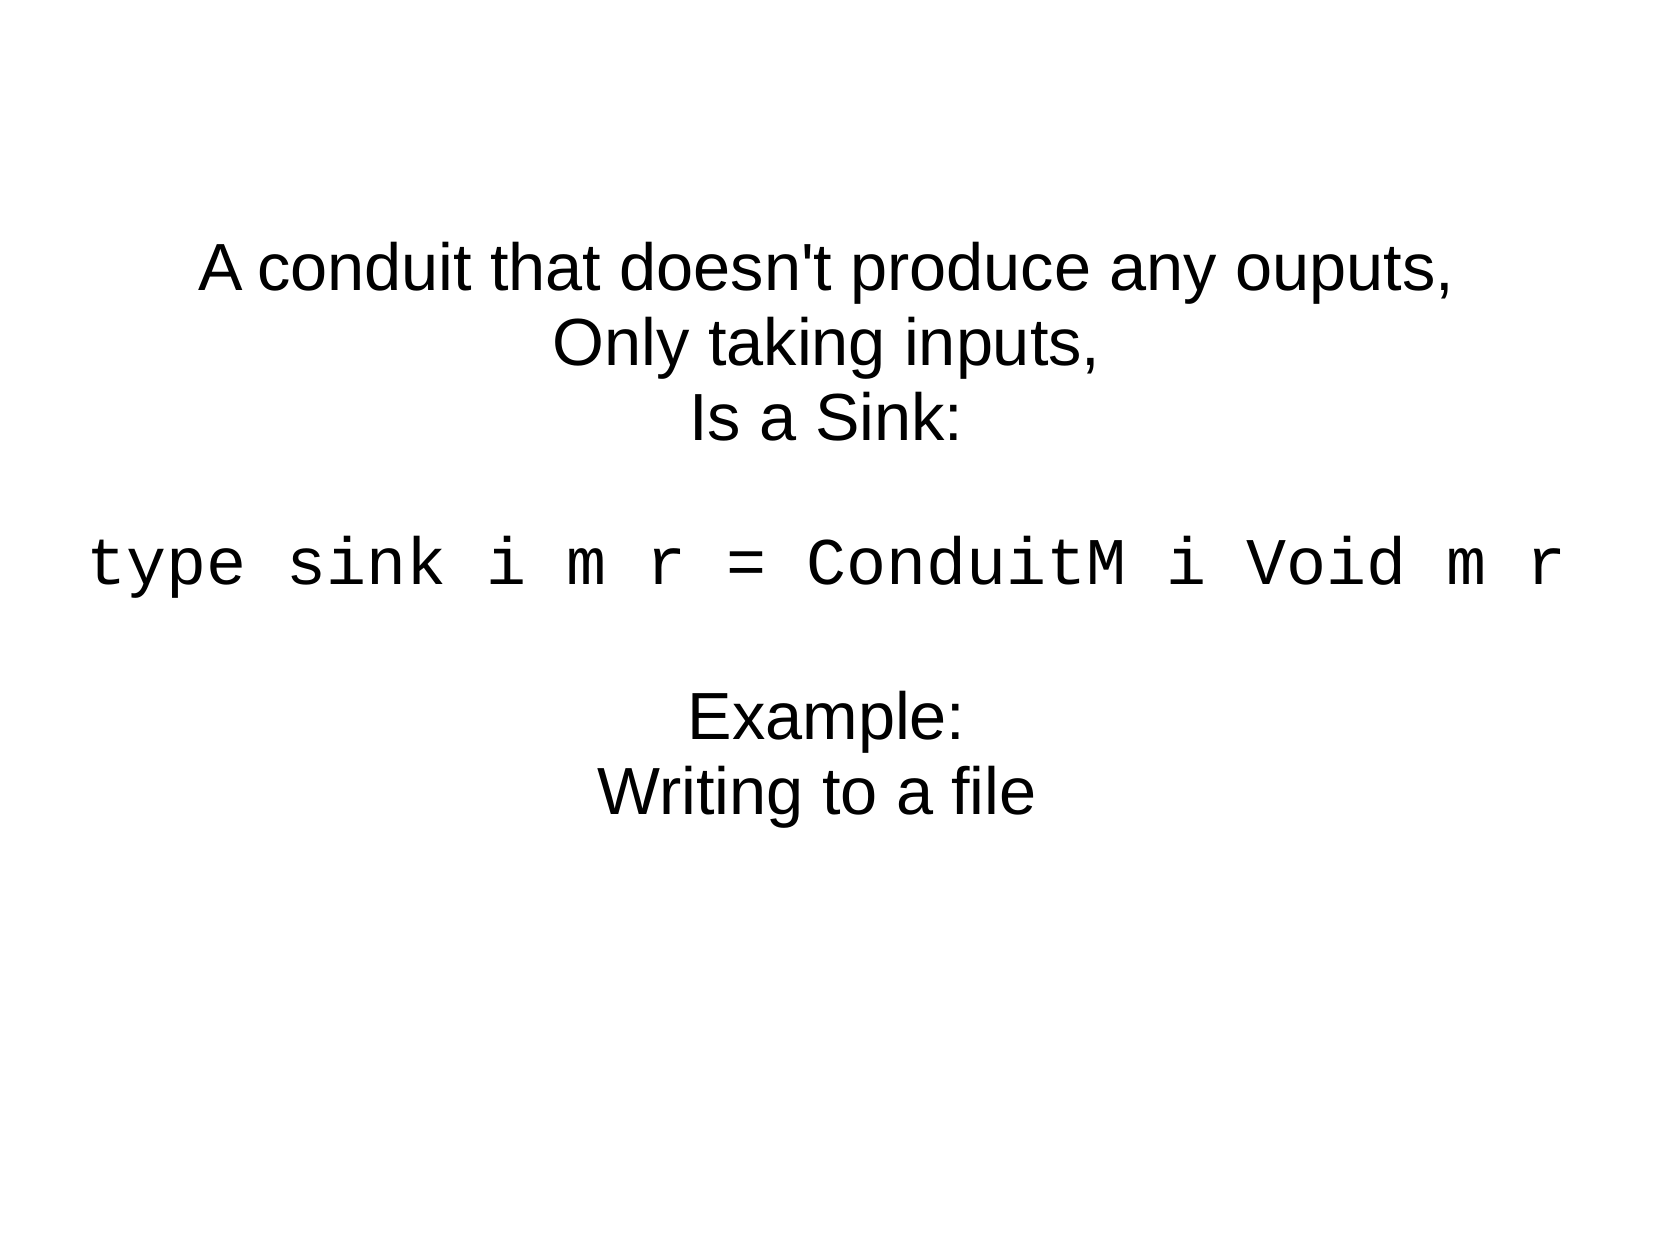

# A conduit that doesn't produce any ouputs,
Only taking inputs,
Is a Sink:
type sink i m r = ConduitM i Void m r
Example:
Writing to a file